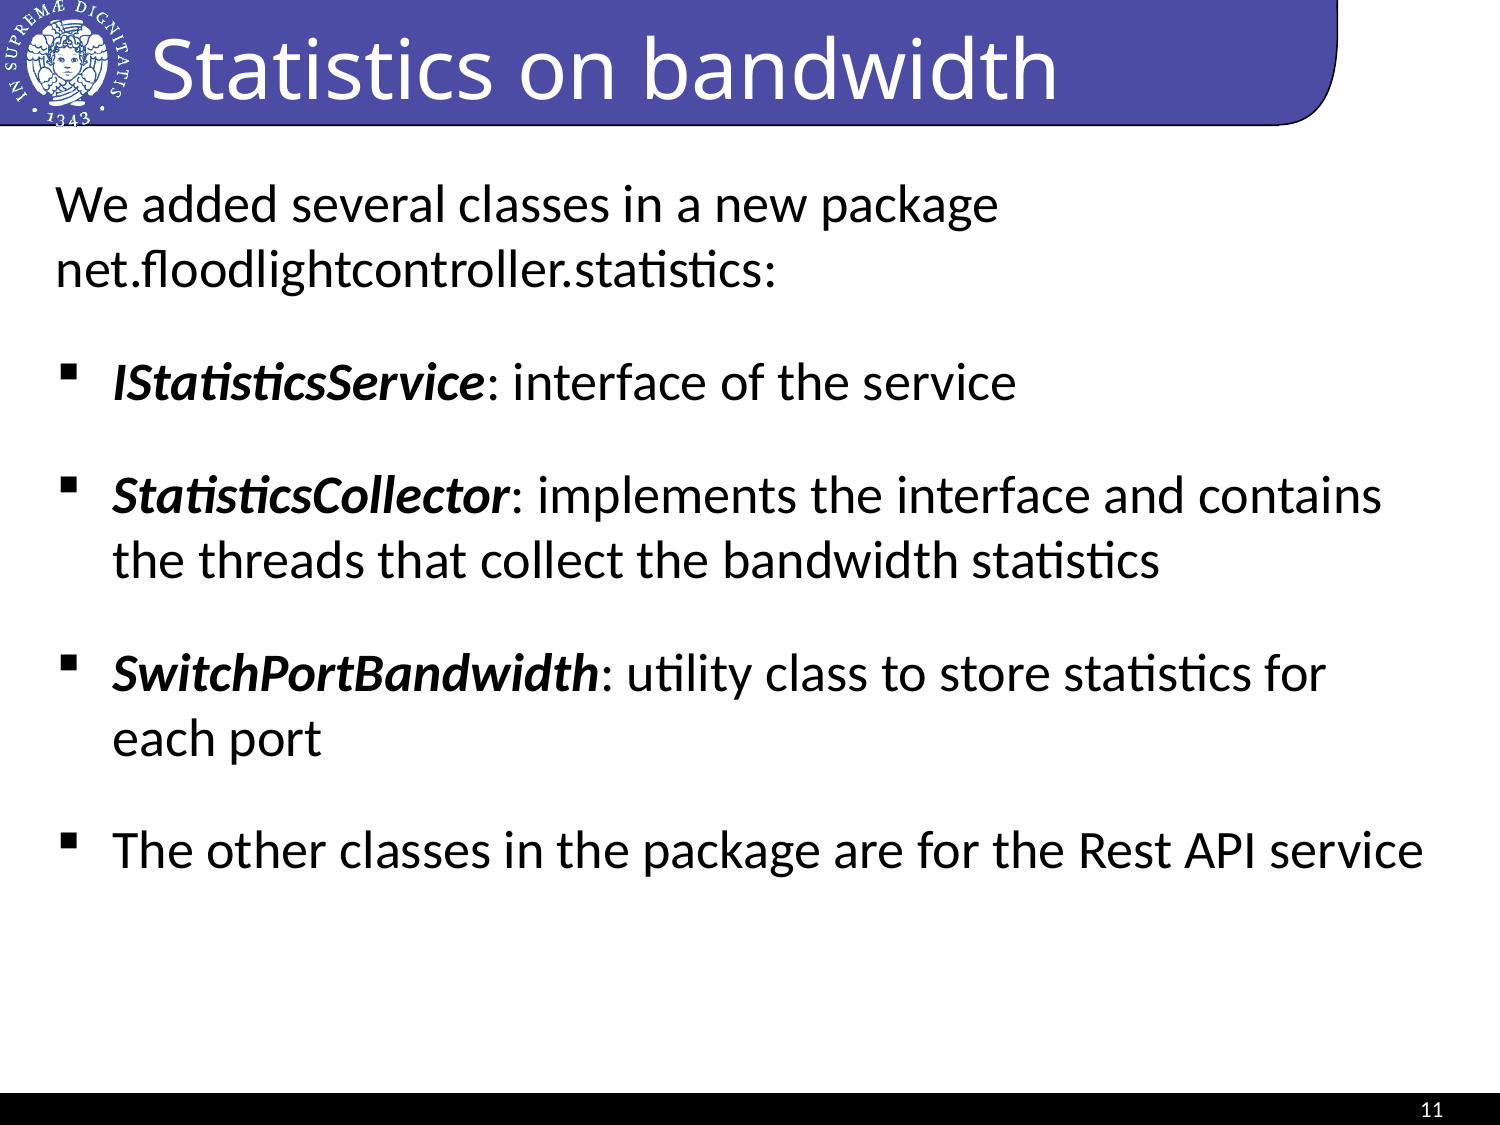

Statistics on bandwidth
We added several classes in a new package net.floodlightcontroller.statistics:
IStatisticsService: interface of the service
StatisticsCollector: implements the interface and contains the threads that collect the bandwidth statistics
SwitchPortBandwidth: utility class to store statistics for each port
The other classes in the package are for the Rest API service